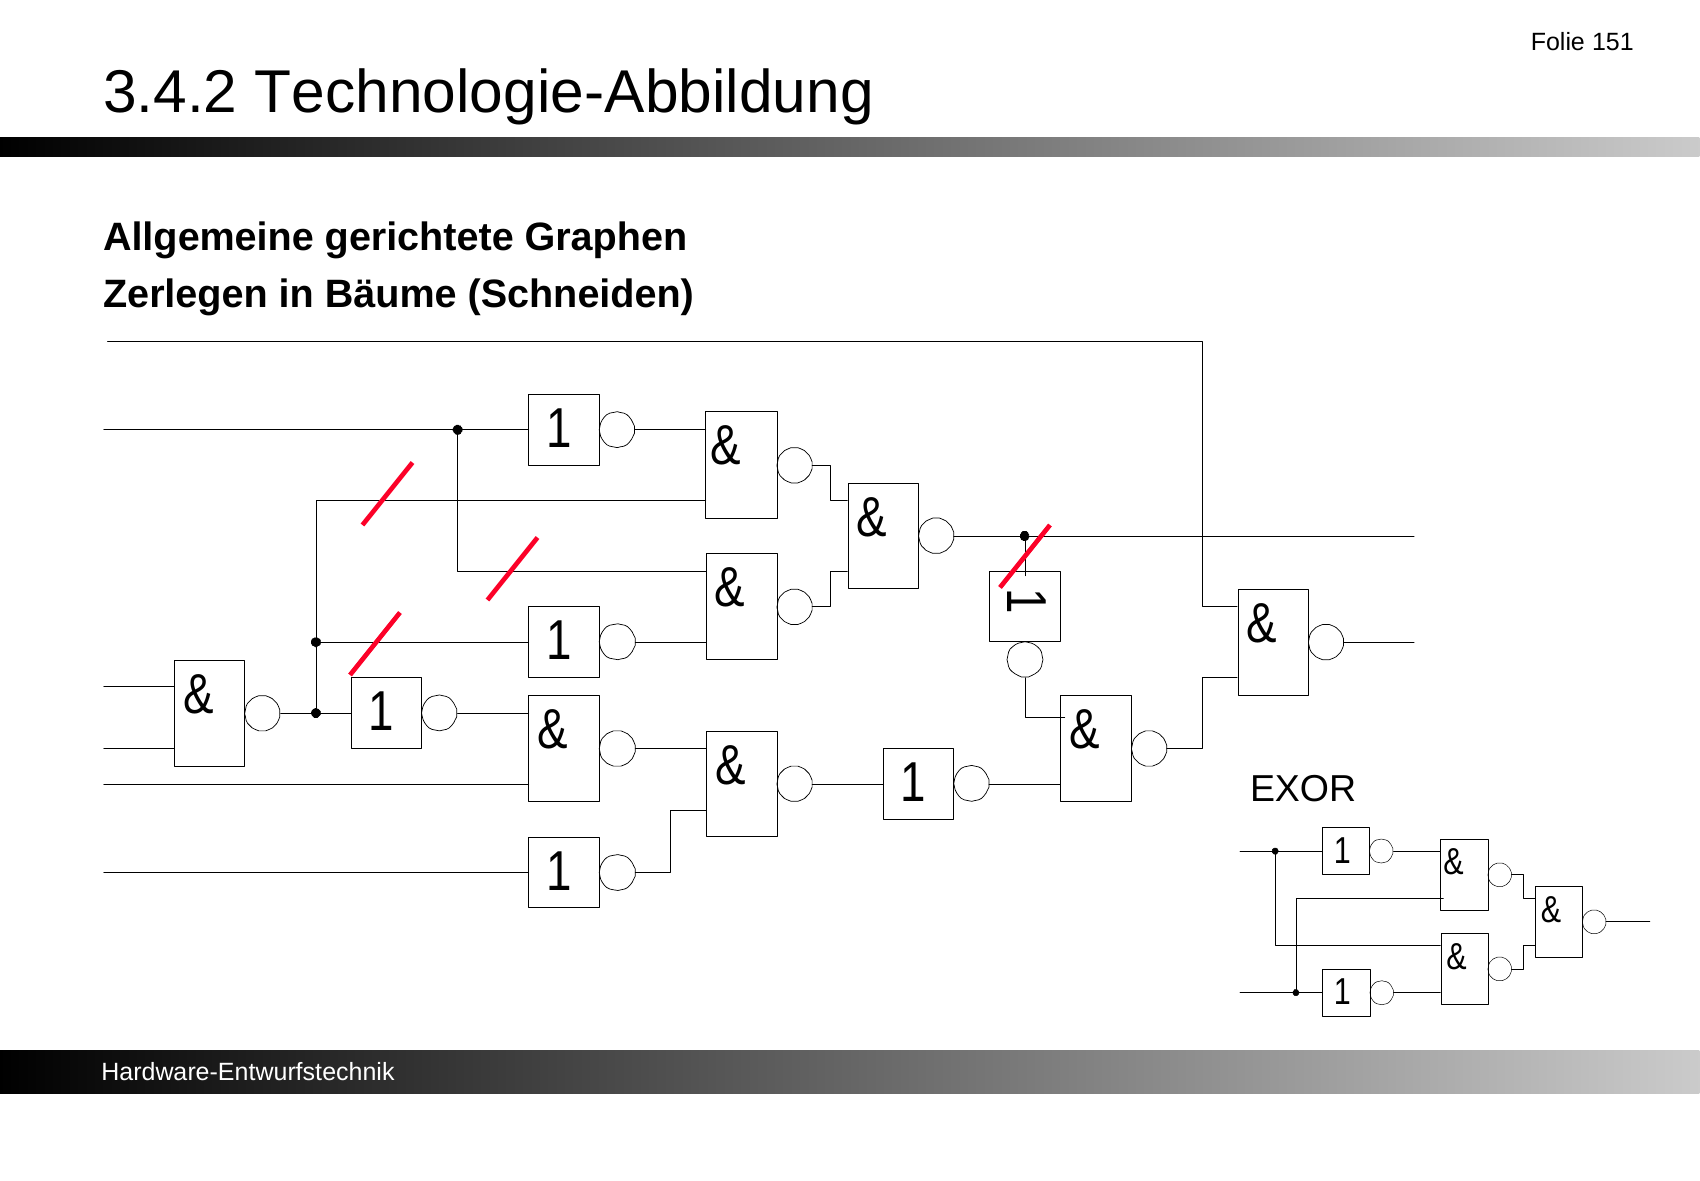

# 3.4.2 Technologie-Abbildung
Allgemeine gerichtete Graphen
Zerlegen in Bäume (Schneiden)
EXOR